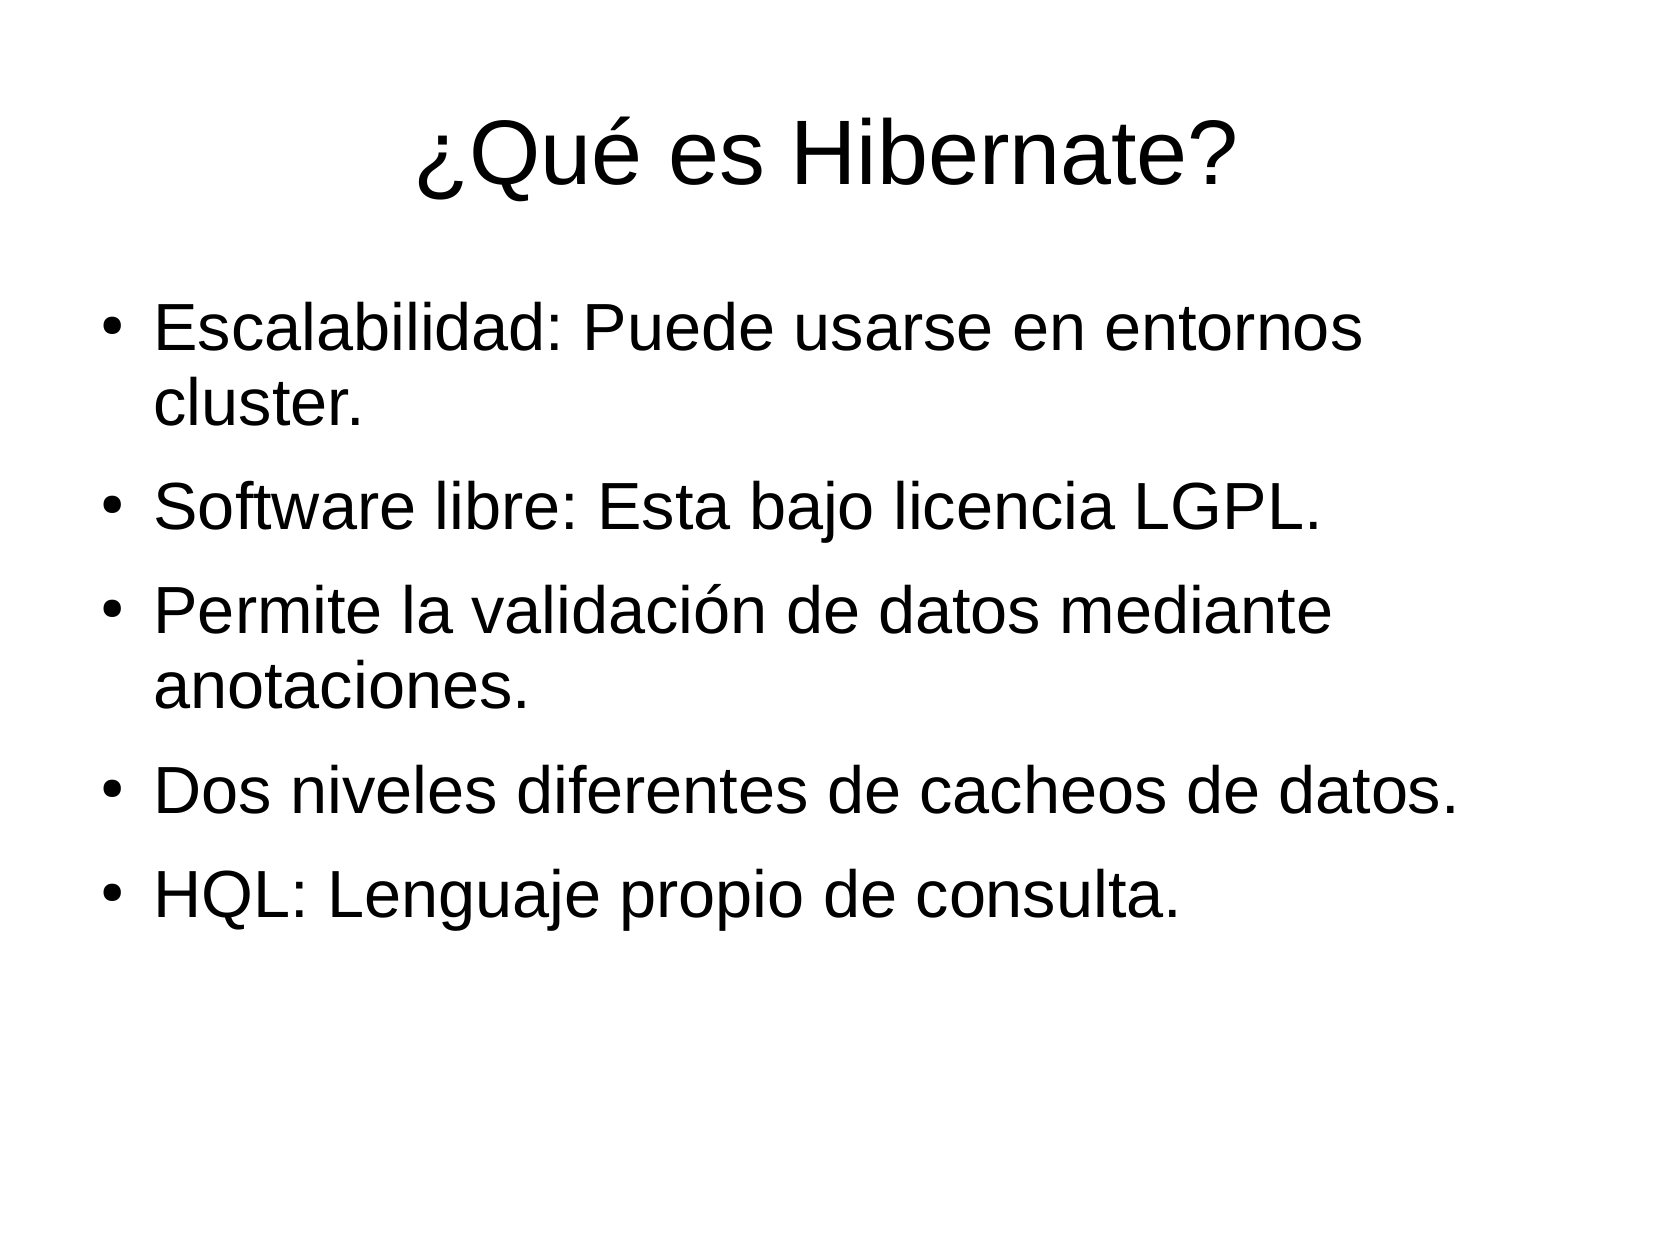

# ¿Qué es Hibernate?
Escalabilidad: Puede usarse en entornos cluster.
Software libre: Esta bajo licencia LGPL.
Permite la validación de datos mediante anotaciones.
Dos niveles diferentes de cacheos de datos.
HQL: Lenguaje propio de consulta.